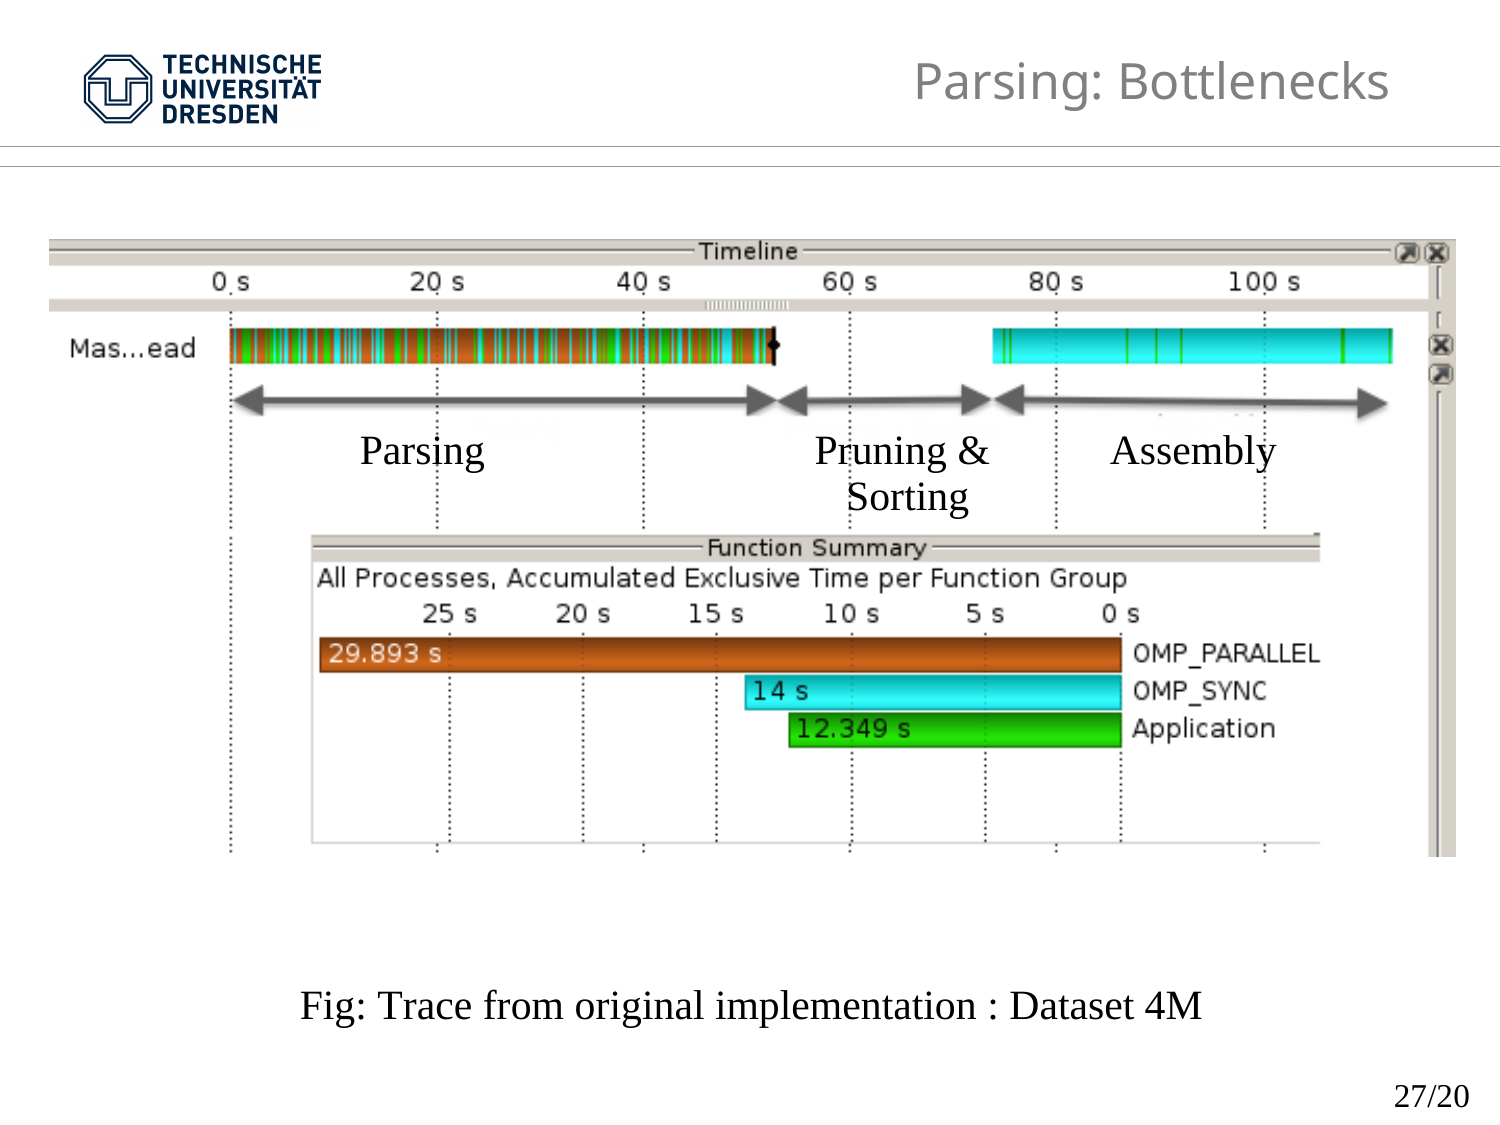

# Parsing: Bottlenecks
Parsing
Pruning &
 Sorting
Assembly
Fig: Trace from original implementation : Dataset 4M
27